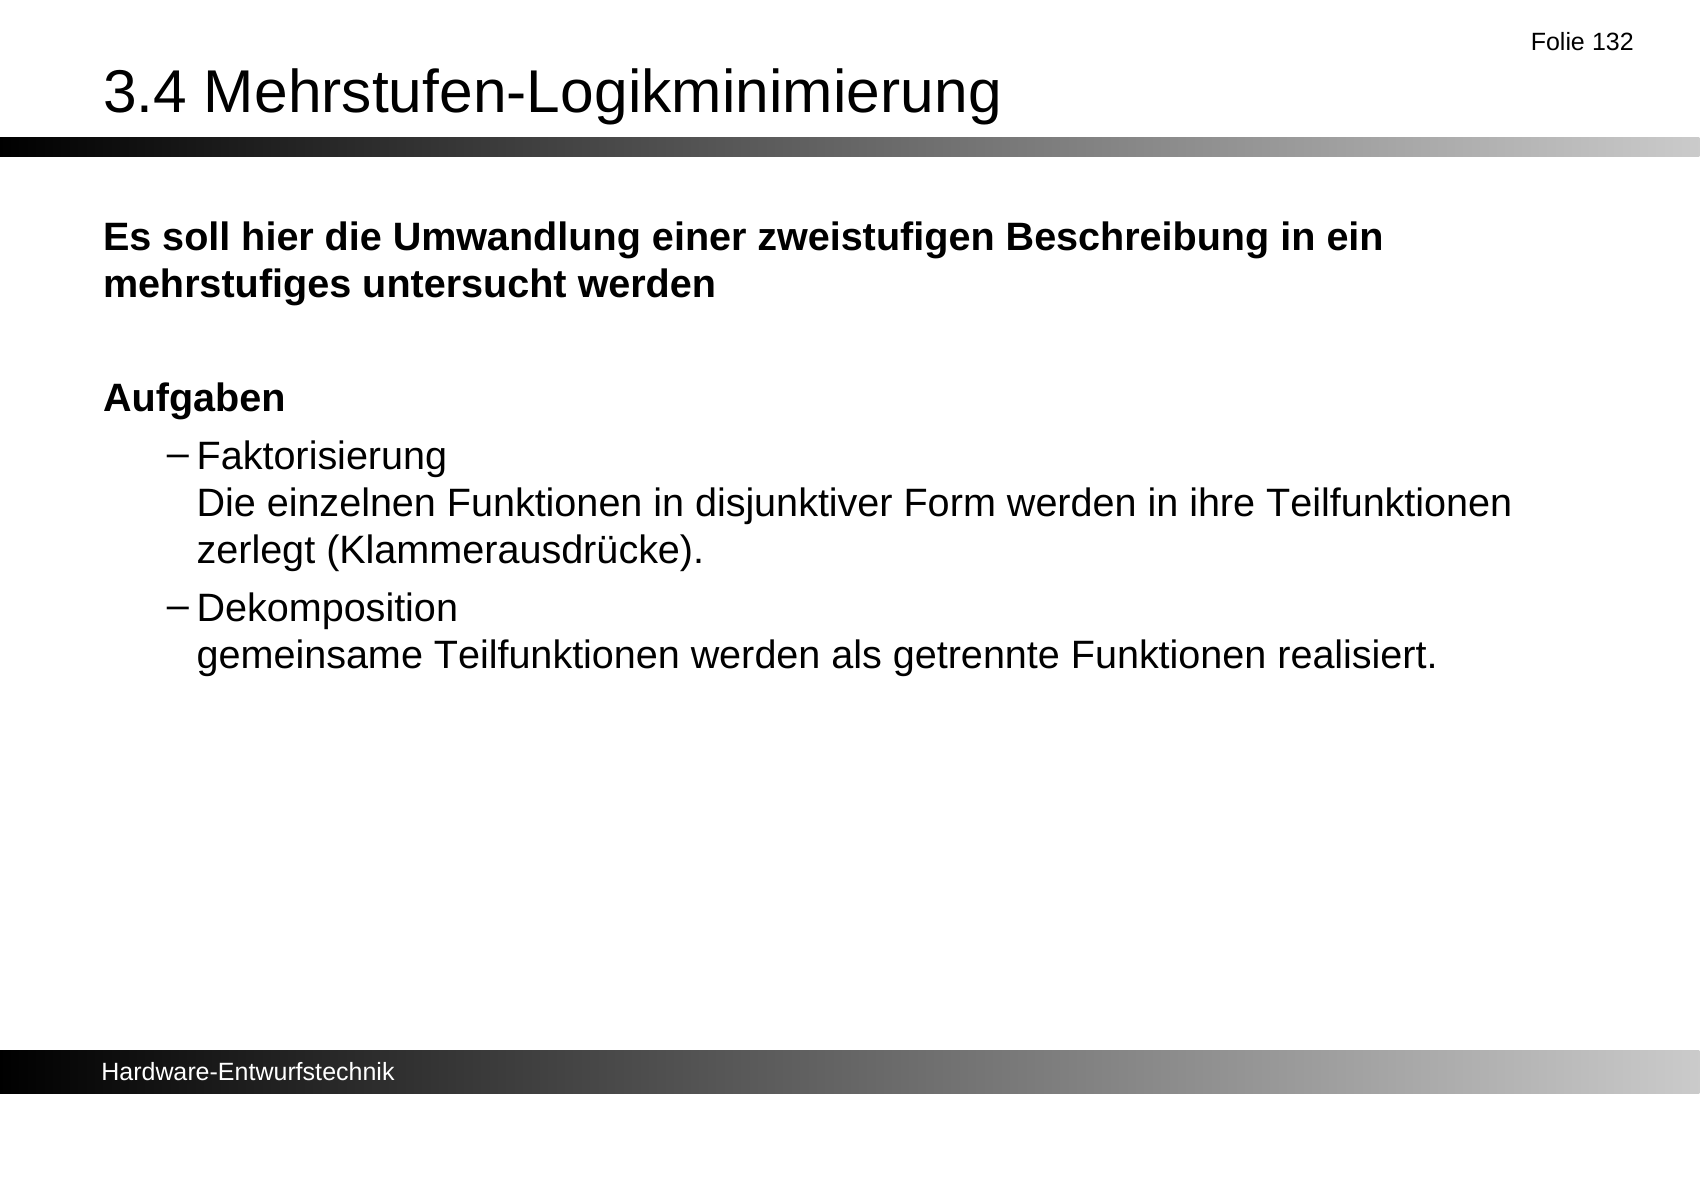

# 3.4 Mehrstufen-Logikminimierung
Es soll hier die Umwandlung einer zweistufigen Beschreibung in ein mehrstufiges untersucht werden
Aufgaben
Faktorisierung
Die einzelnen Funktionen in disjunktiver Form werden in ihre Teilfunktionen zerlegt (Klammerausdrücke).
Dekomposition
gemeinsame Teilfunktionen werden als getrennte Funktionen realisiert.